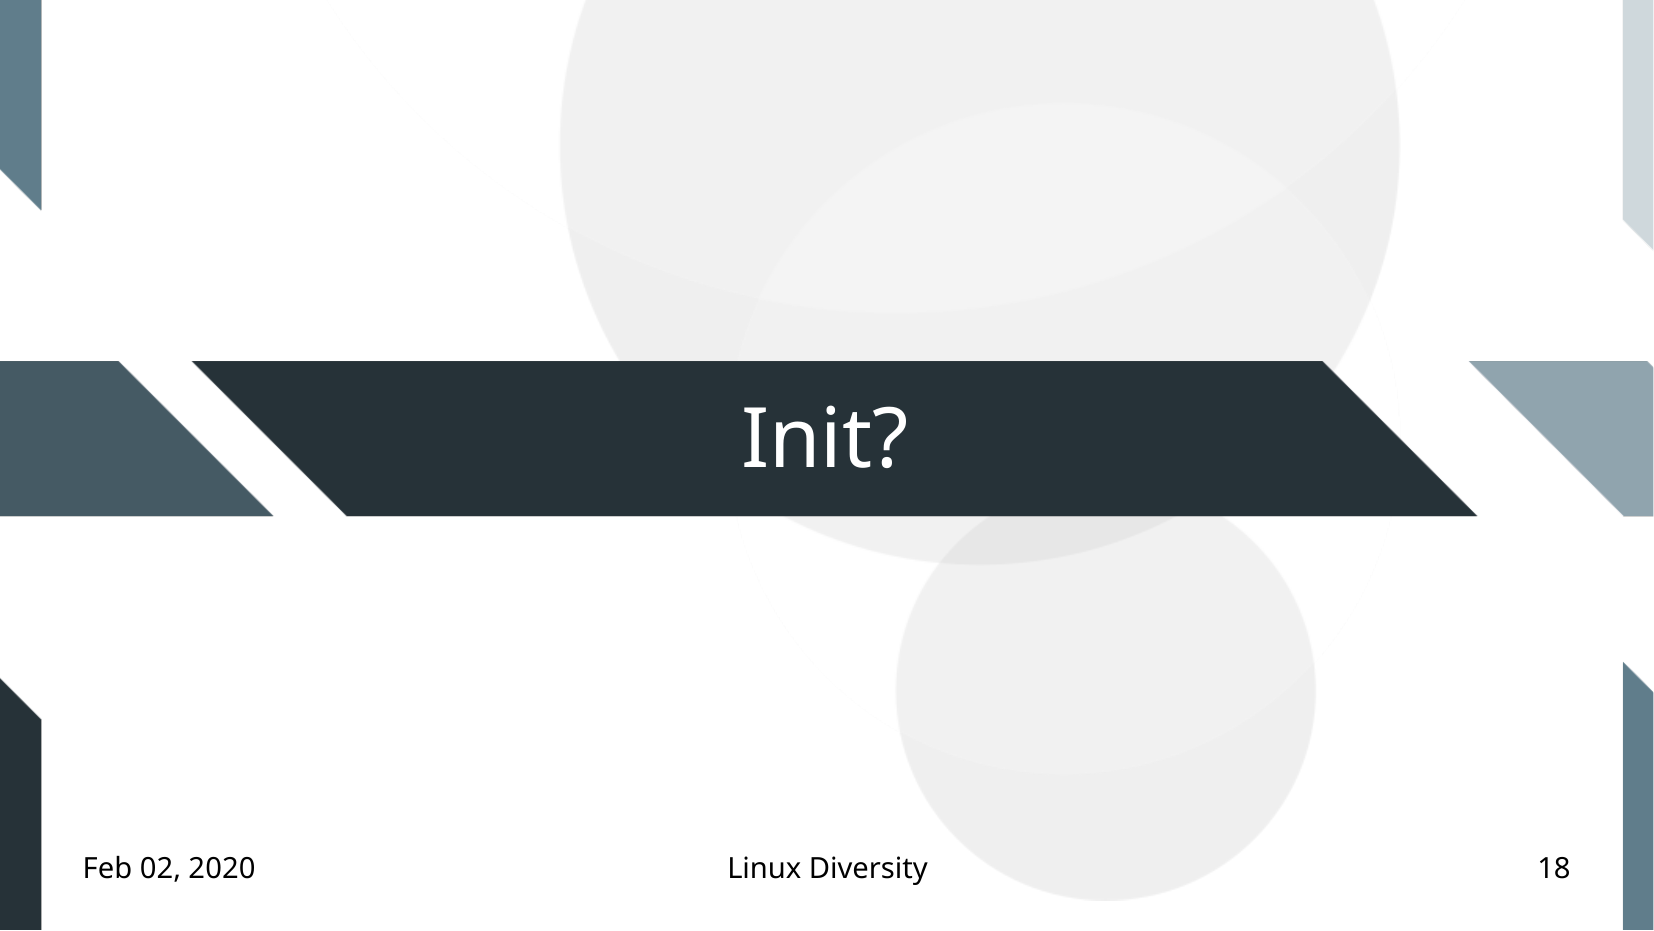

# Init?
Feb 02, 2020
Linux Diversity
18